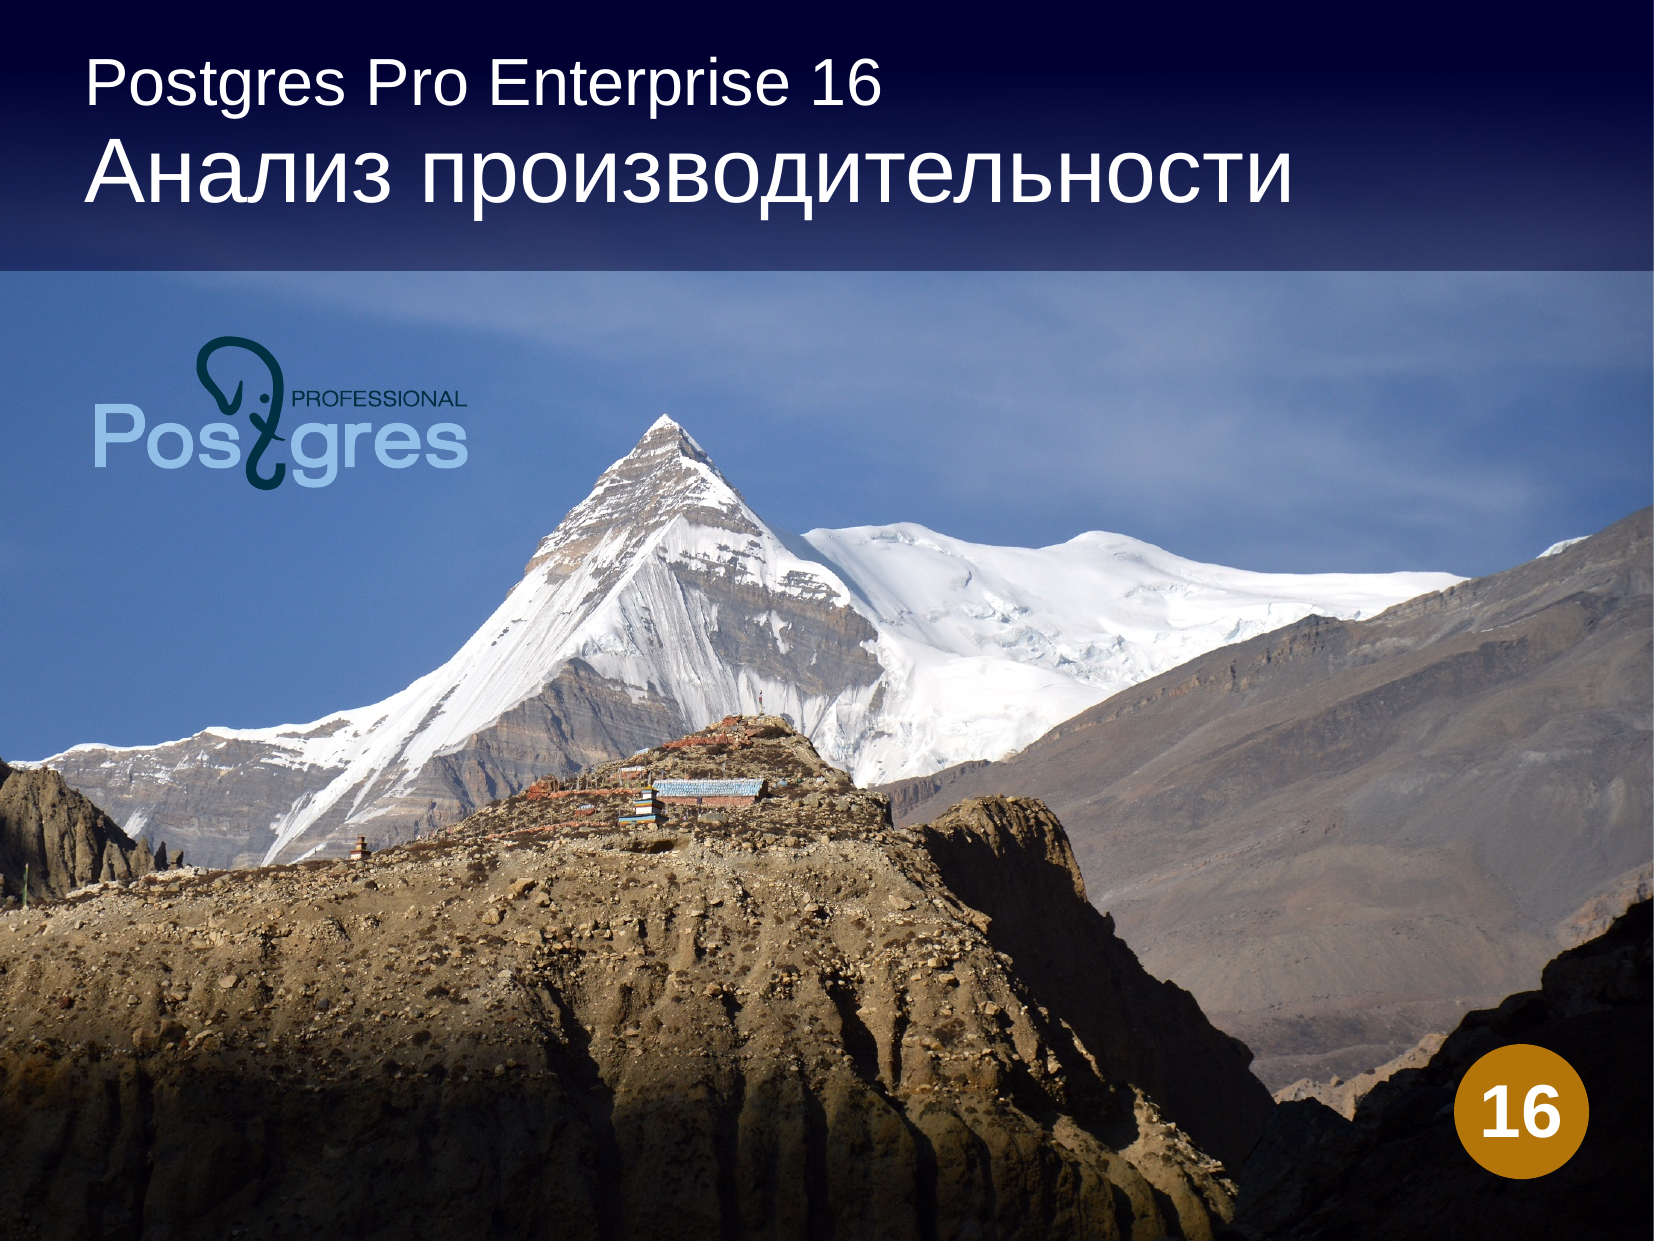

# Postgres Pro Enterprise 16 Анализ производительности
16